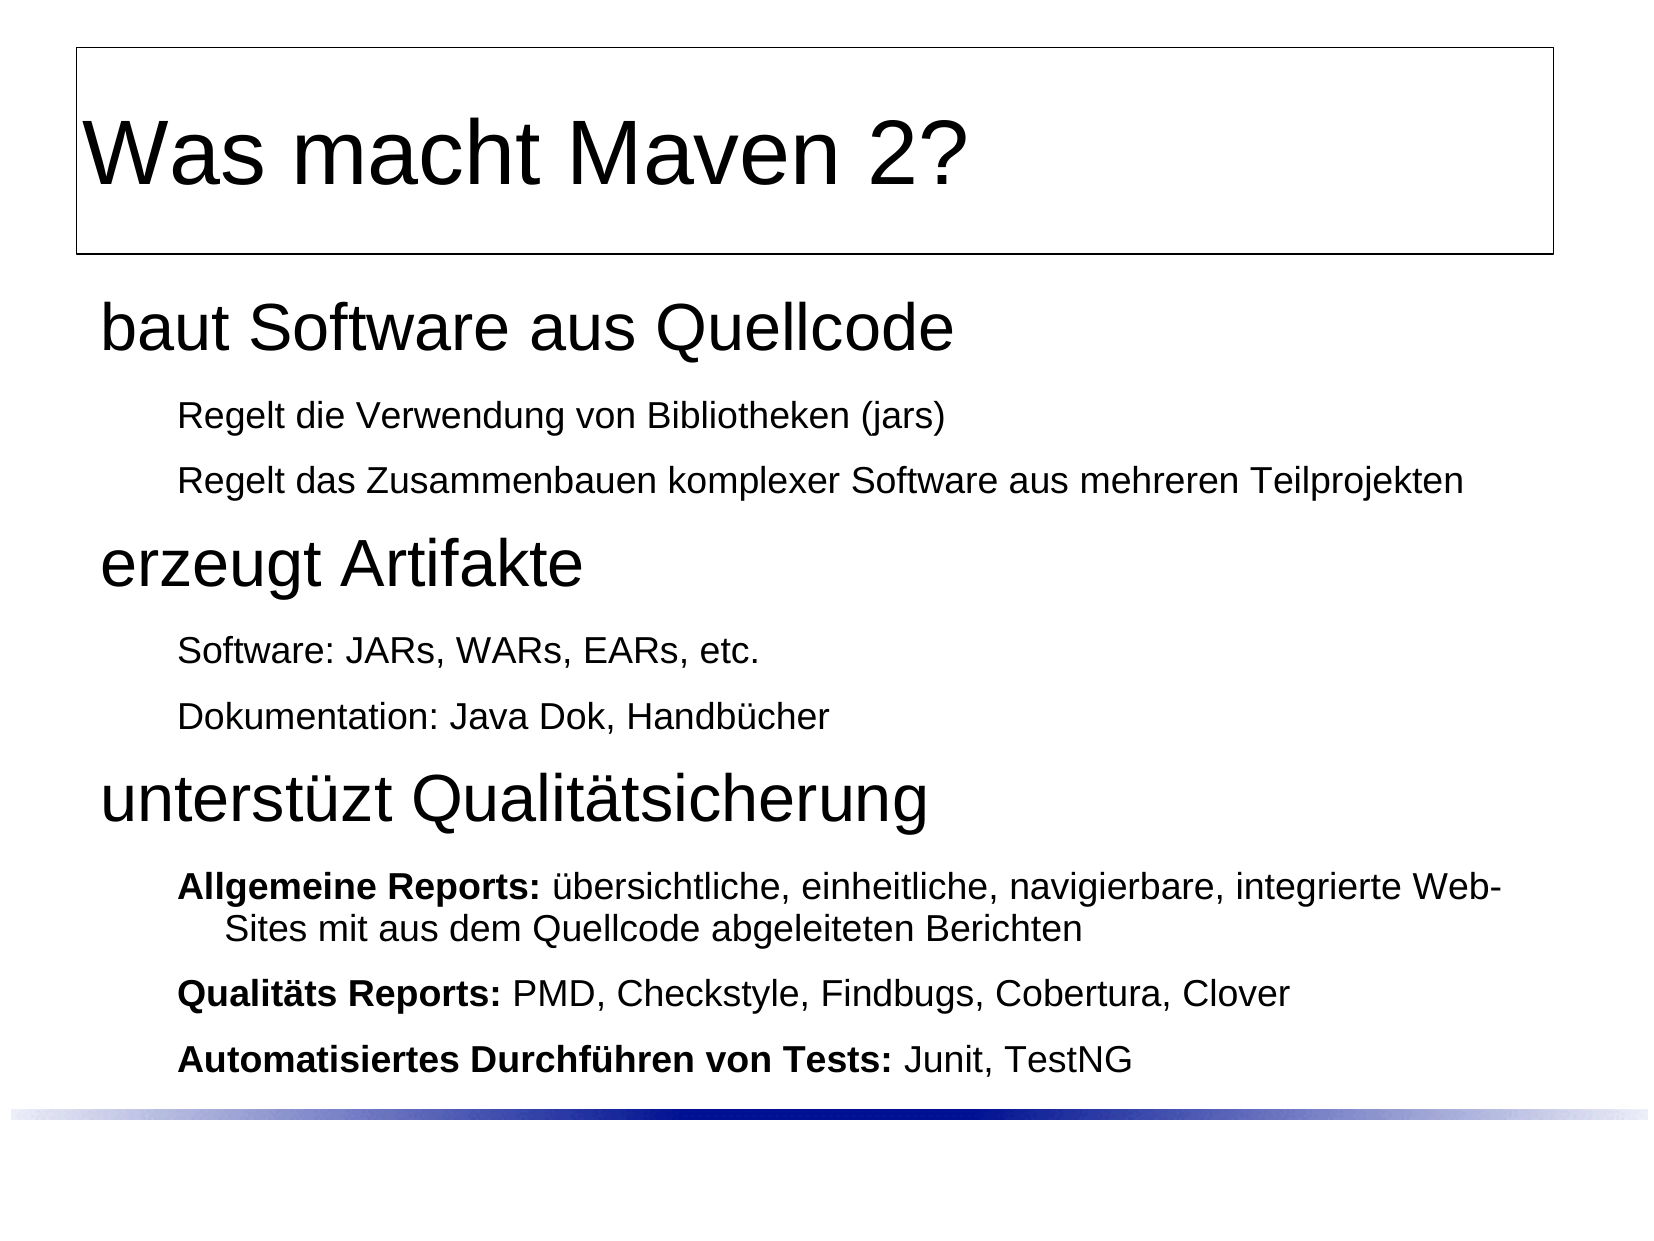

# Was macht Maven 2?
baut Software aus Quellcode
Regelt die Verwendung von Bibliotheken (jars)
Regelt das Zusammenbauen komplexer Software aus mehreren Teilprojekten
erzeugt Artifakte
Software: JARs, WARs, EARs, etc.
Dokumentation: Java Dok, Handbücher
unterstüzt Qualitätsicherung
Allgemeine Reports: übersichtliche, einheitliche, navigierbare, integrierte Web-Sites mit aus dem Quellcode abgeleiteten Berichten
Qualitäts Reports: PMD, Checkstyle, Findbugs, Cobertura, Clover
Automatisiertes Durchführen von Tests: Junit, TestNG